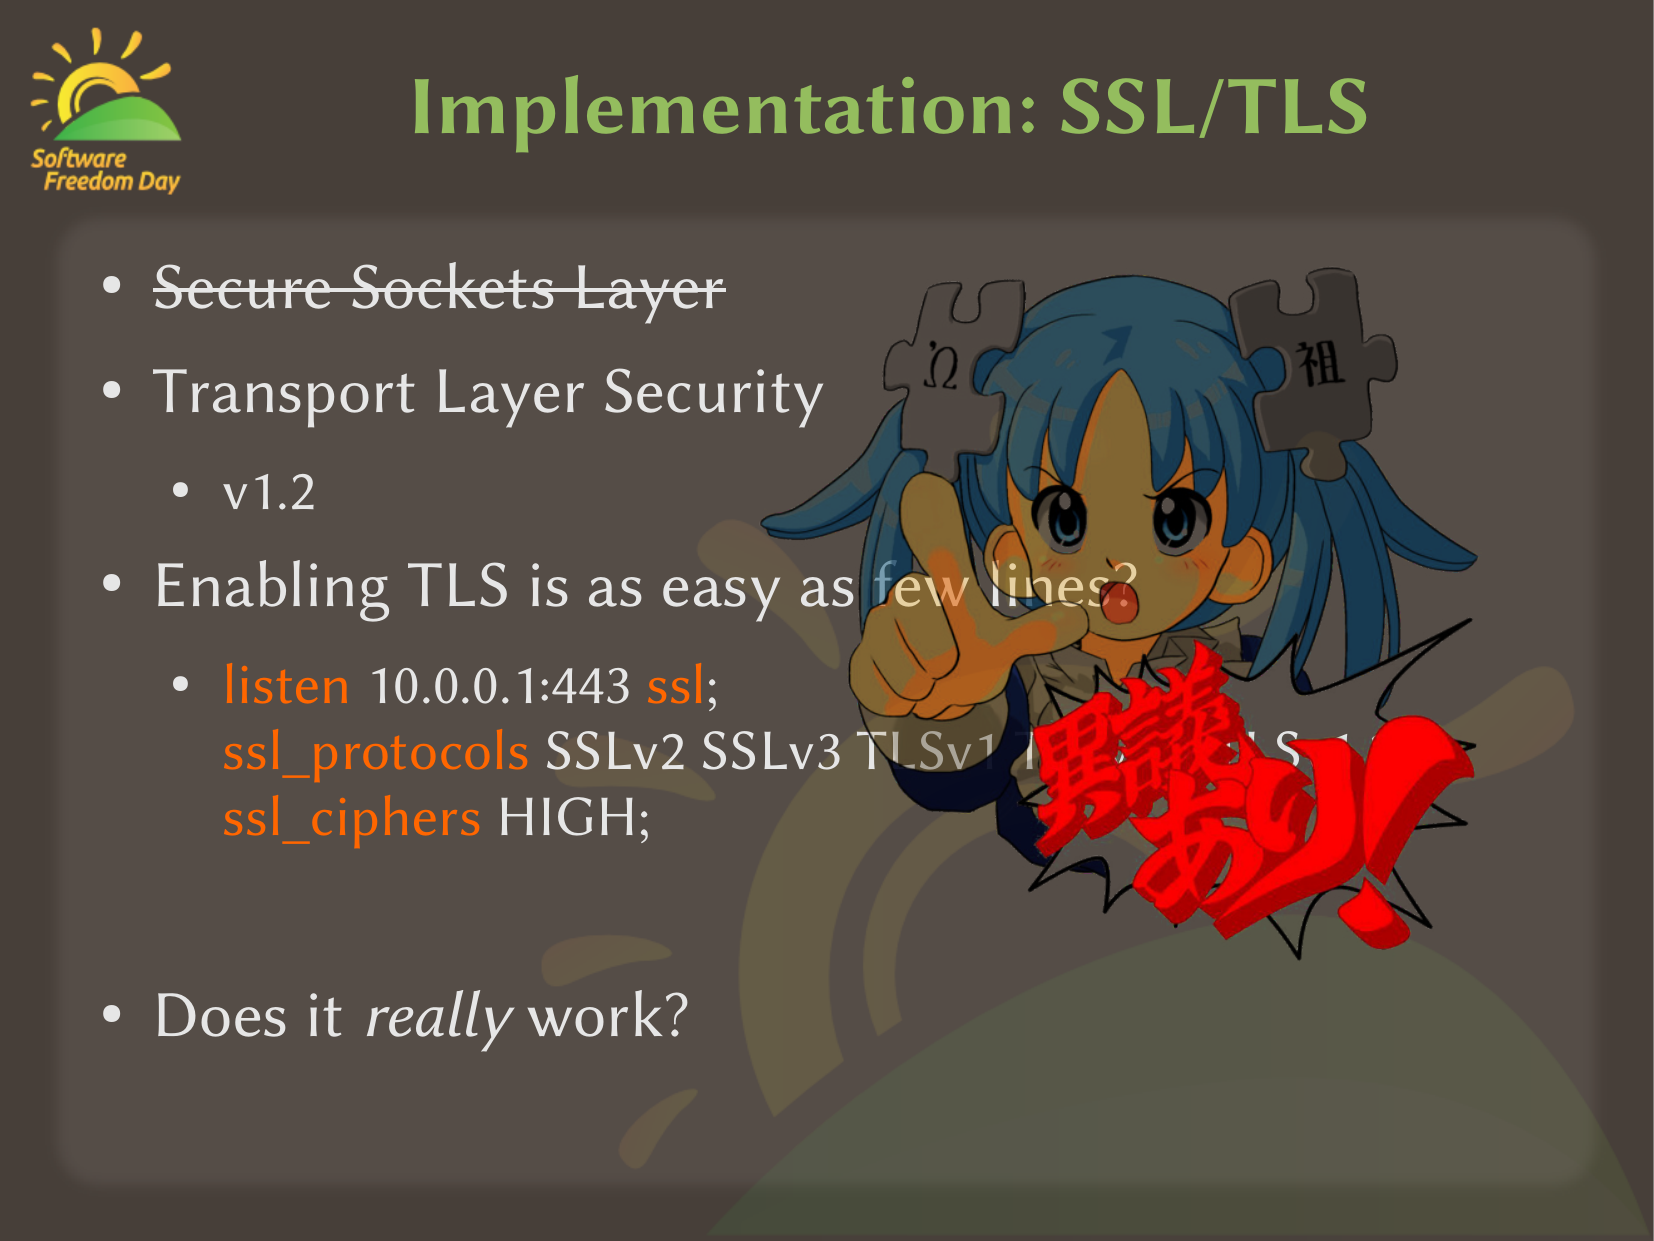

# Implementation: SSL/TLS
Secure Sockets Layer
Transport Layer Security
v1.2
Enabling TLS is as easy as few lines?
listen 10.0.0.1:443 ssl;
ssl_protocols SSLv2 SSLv3 TLSv1 TLSv1.1 TLSv1.2;
ssl_ciphers HIGH;
Does it really work?